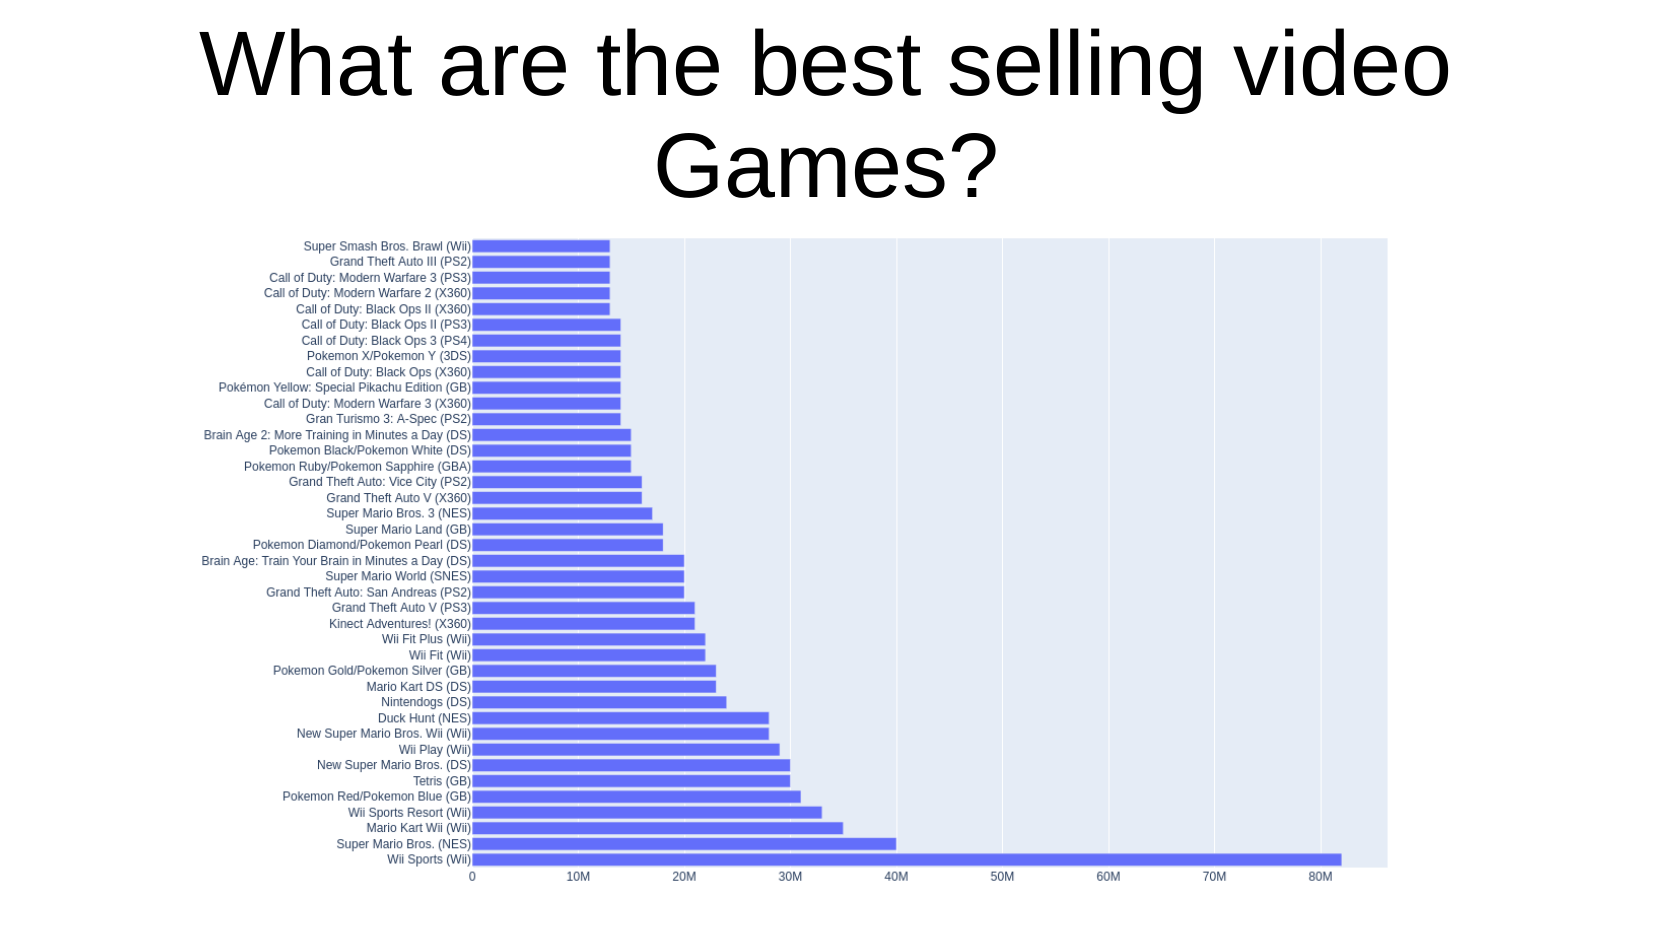

# What are the best selling video Games?